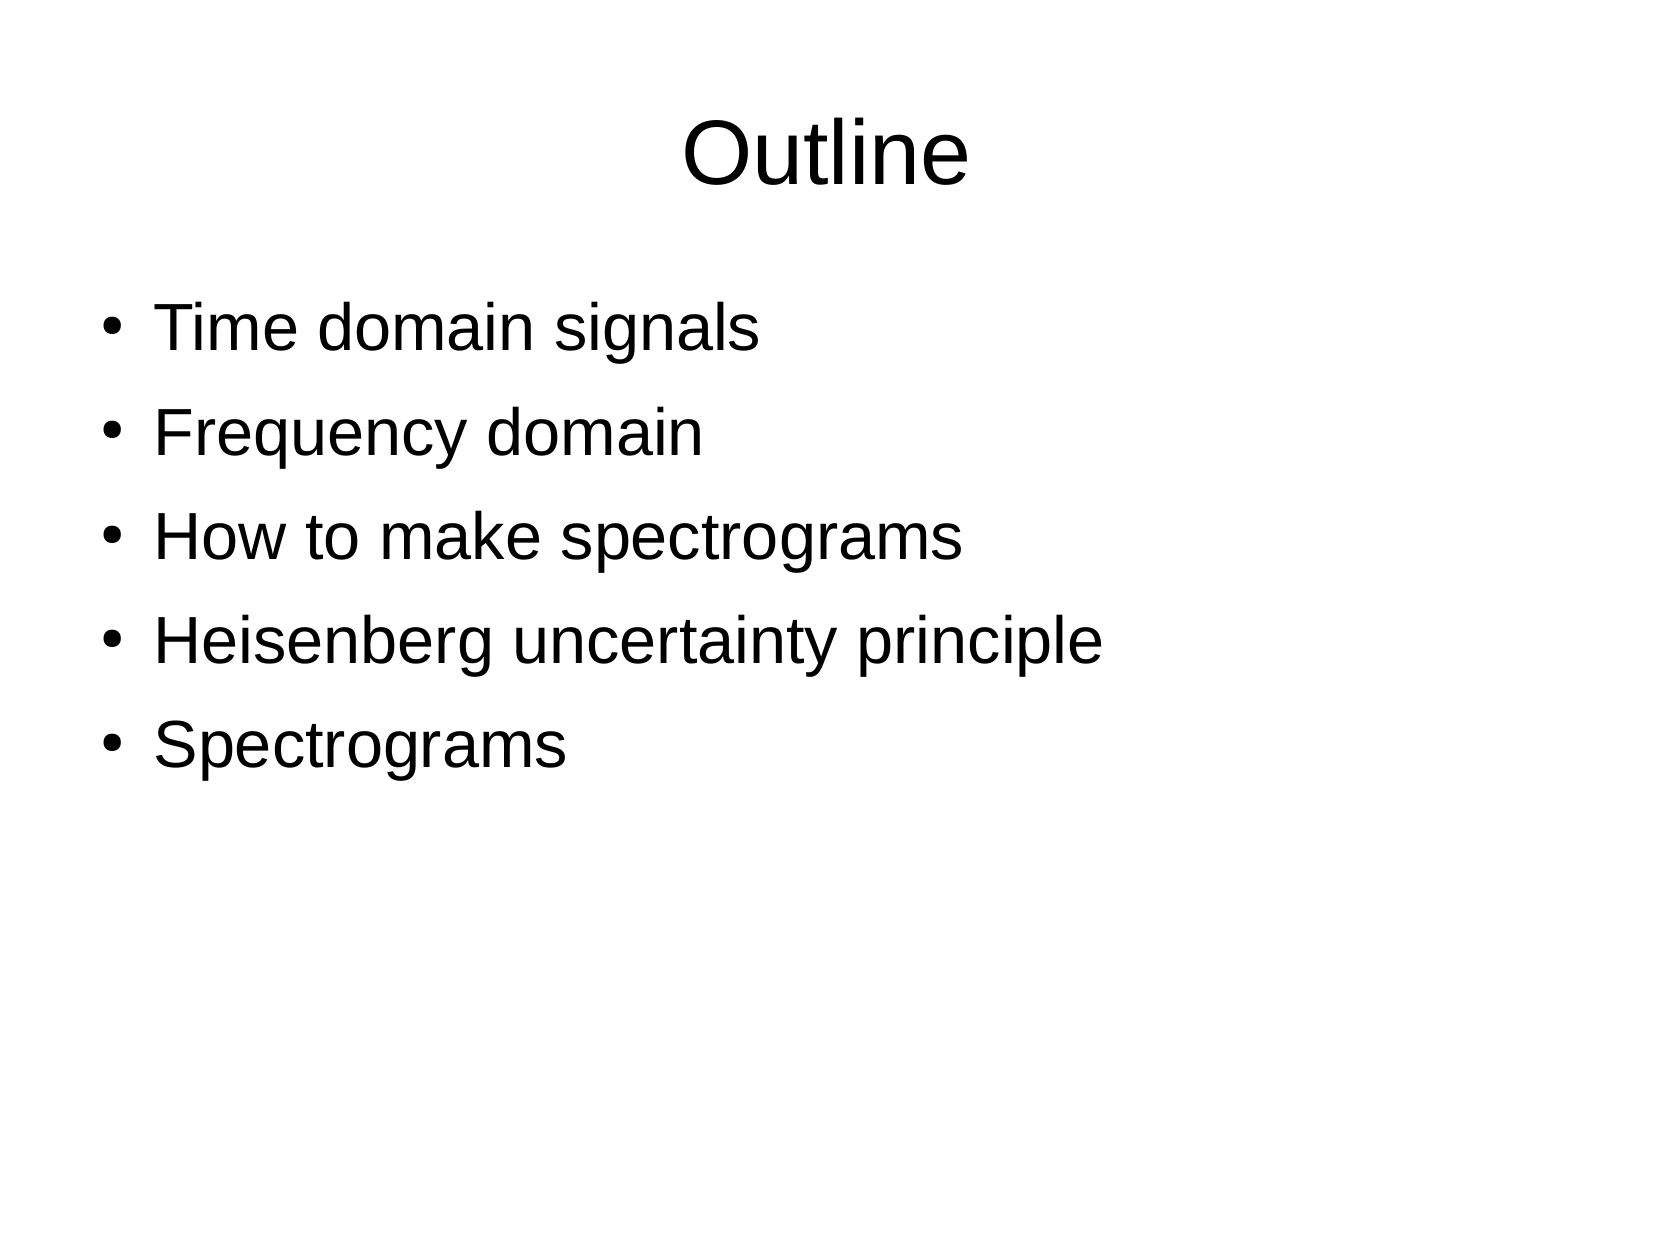

# Outline
Time domain signals
Frequency domain
How to make spectrograms
Heisenberg uncertainty principle
Spectrograms